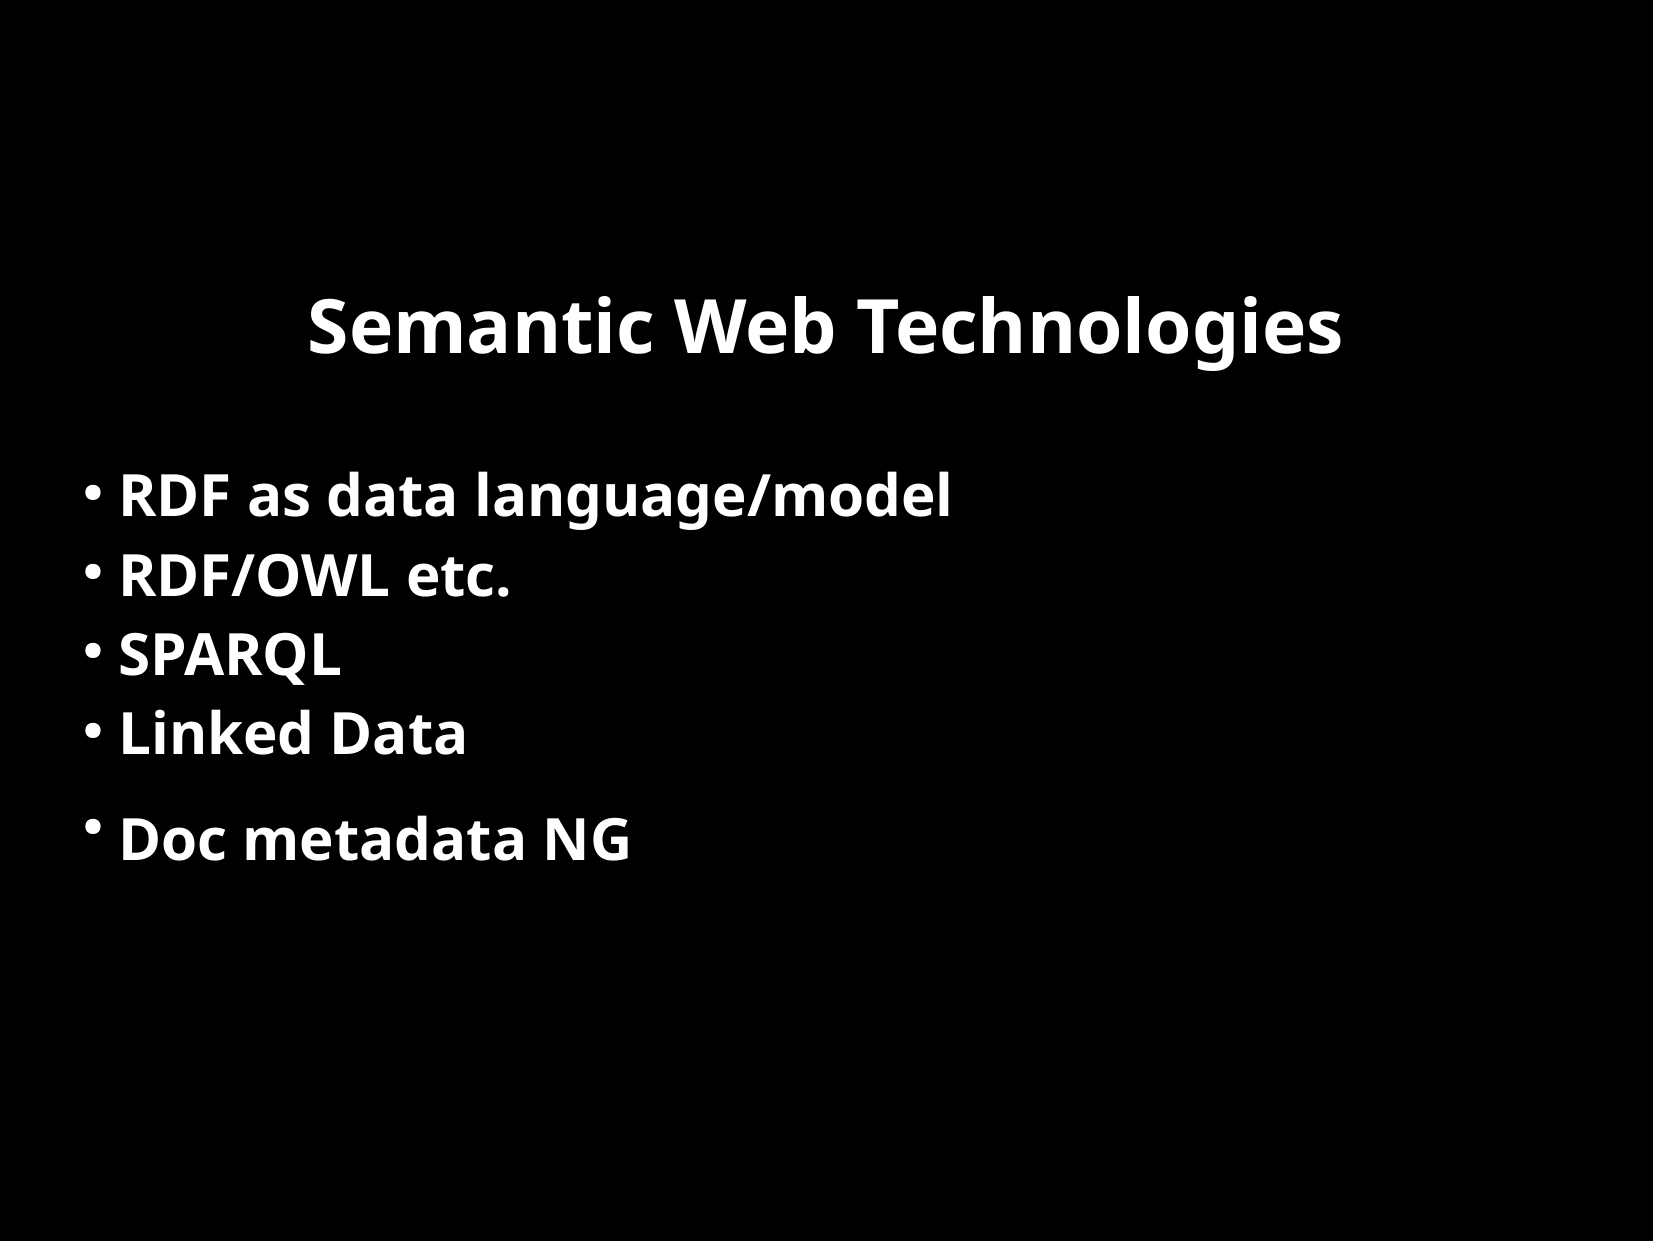

# Semantic Web Technologies
 RDF as data language/model
 RDF/OWL etc.
 SPARQL
 Linked Data
 Doc metadata NG